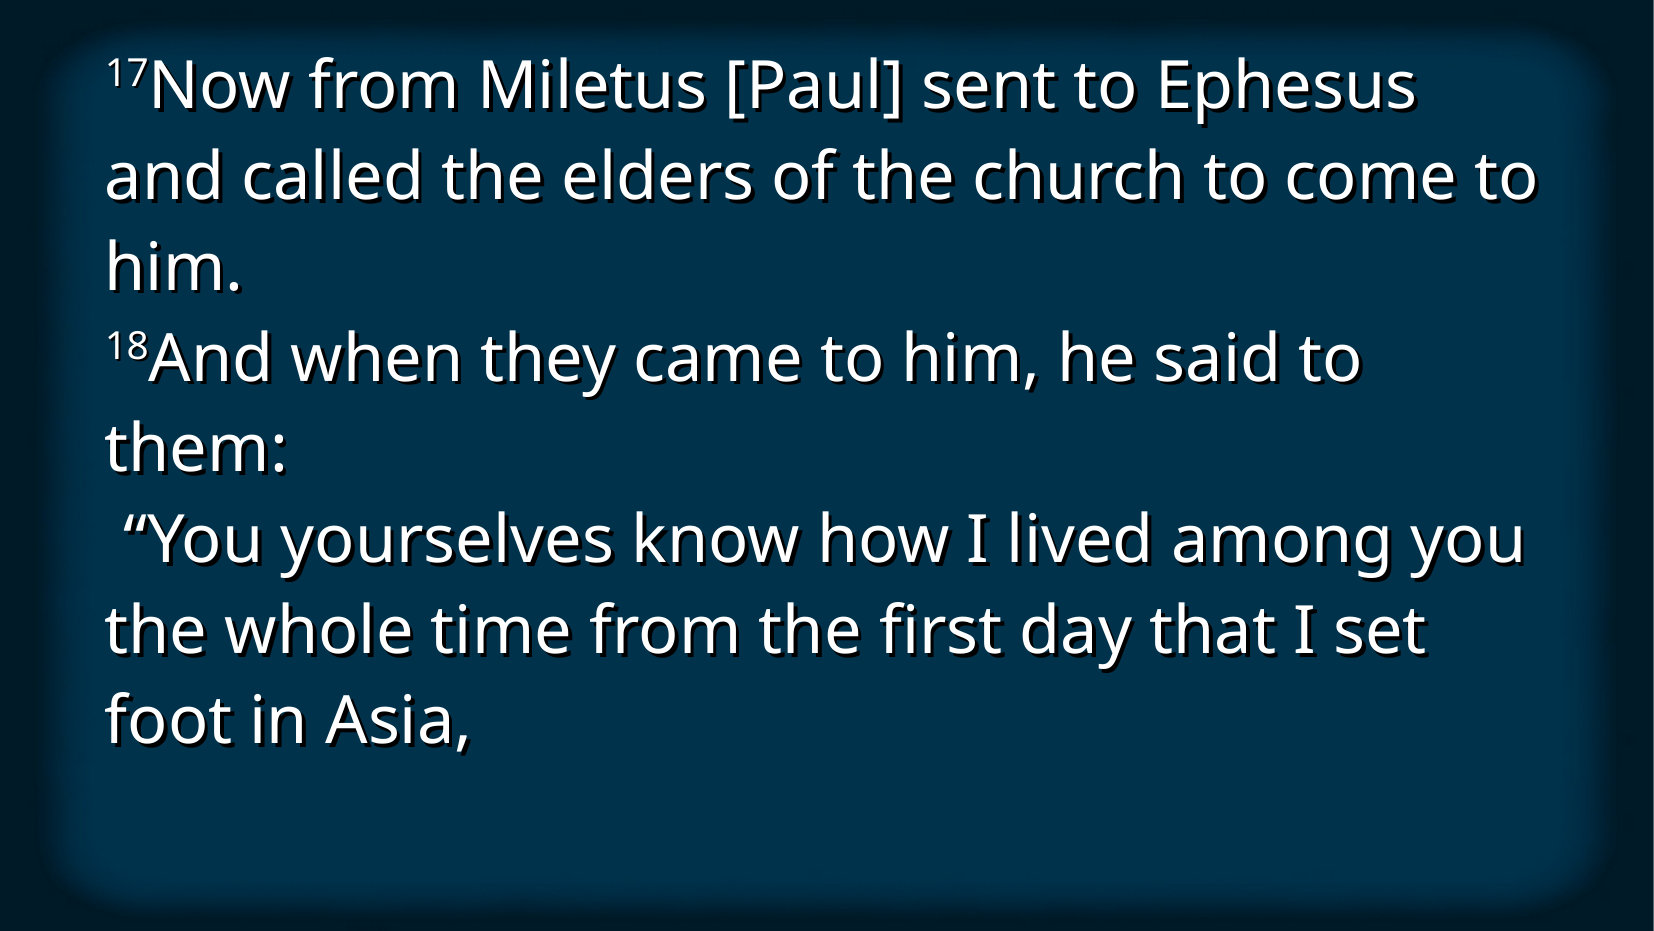

17Now from Miletus [Paul] sent to Ephesus and called the elders of the church to come to him.
18And when they came to him, he said to them:
“You yourselves know how I lived among you the whole time from the first day that I set foot in Asia,